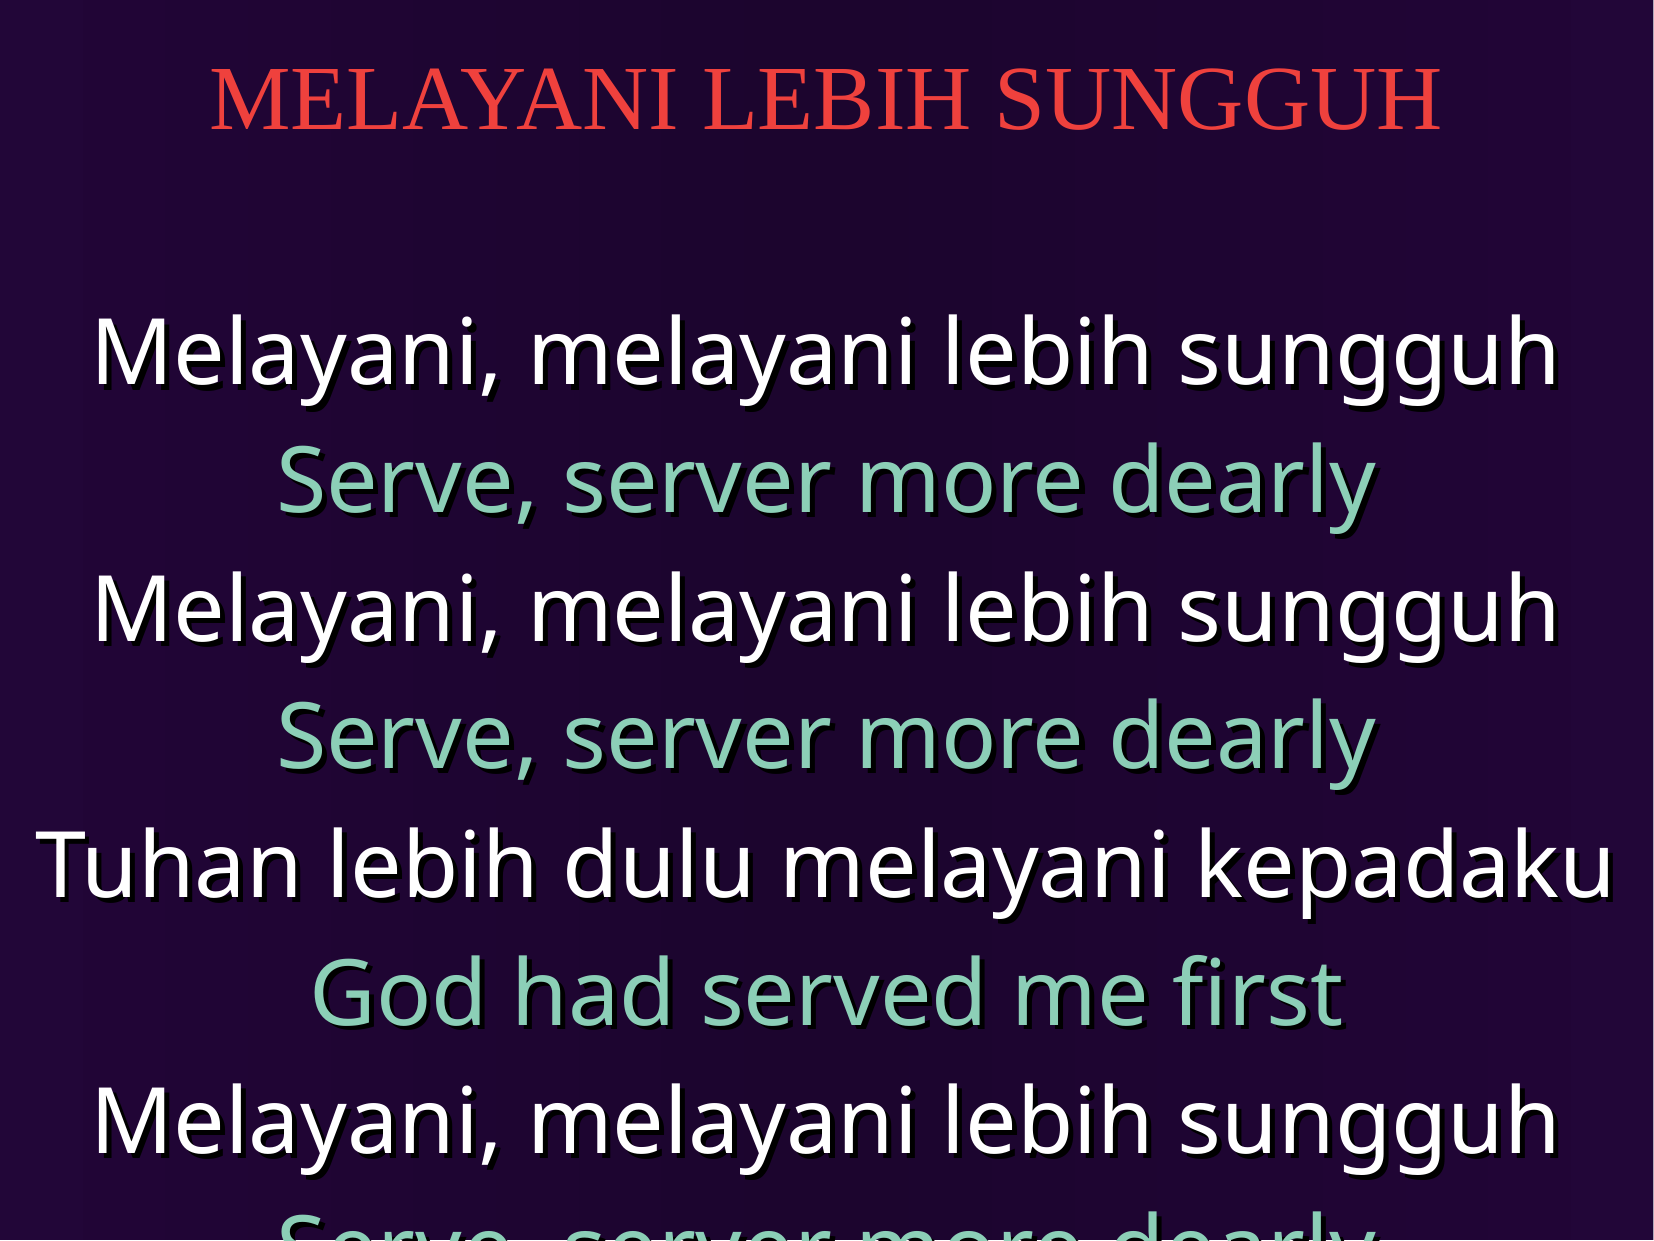

Melayani lebih sungguh
Melayani, melayani lebih sungguh
Melayani, melayani lebih sungguh
Tuhan lebih dulu melayani kepadaku
Melayani, melayani lebih sungguh
Serve, server more dearly
Serve, server more dearly
God had served me first
Serve, server more dearly